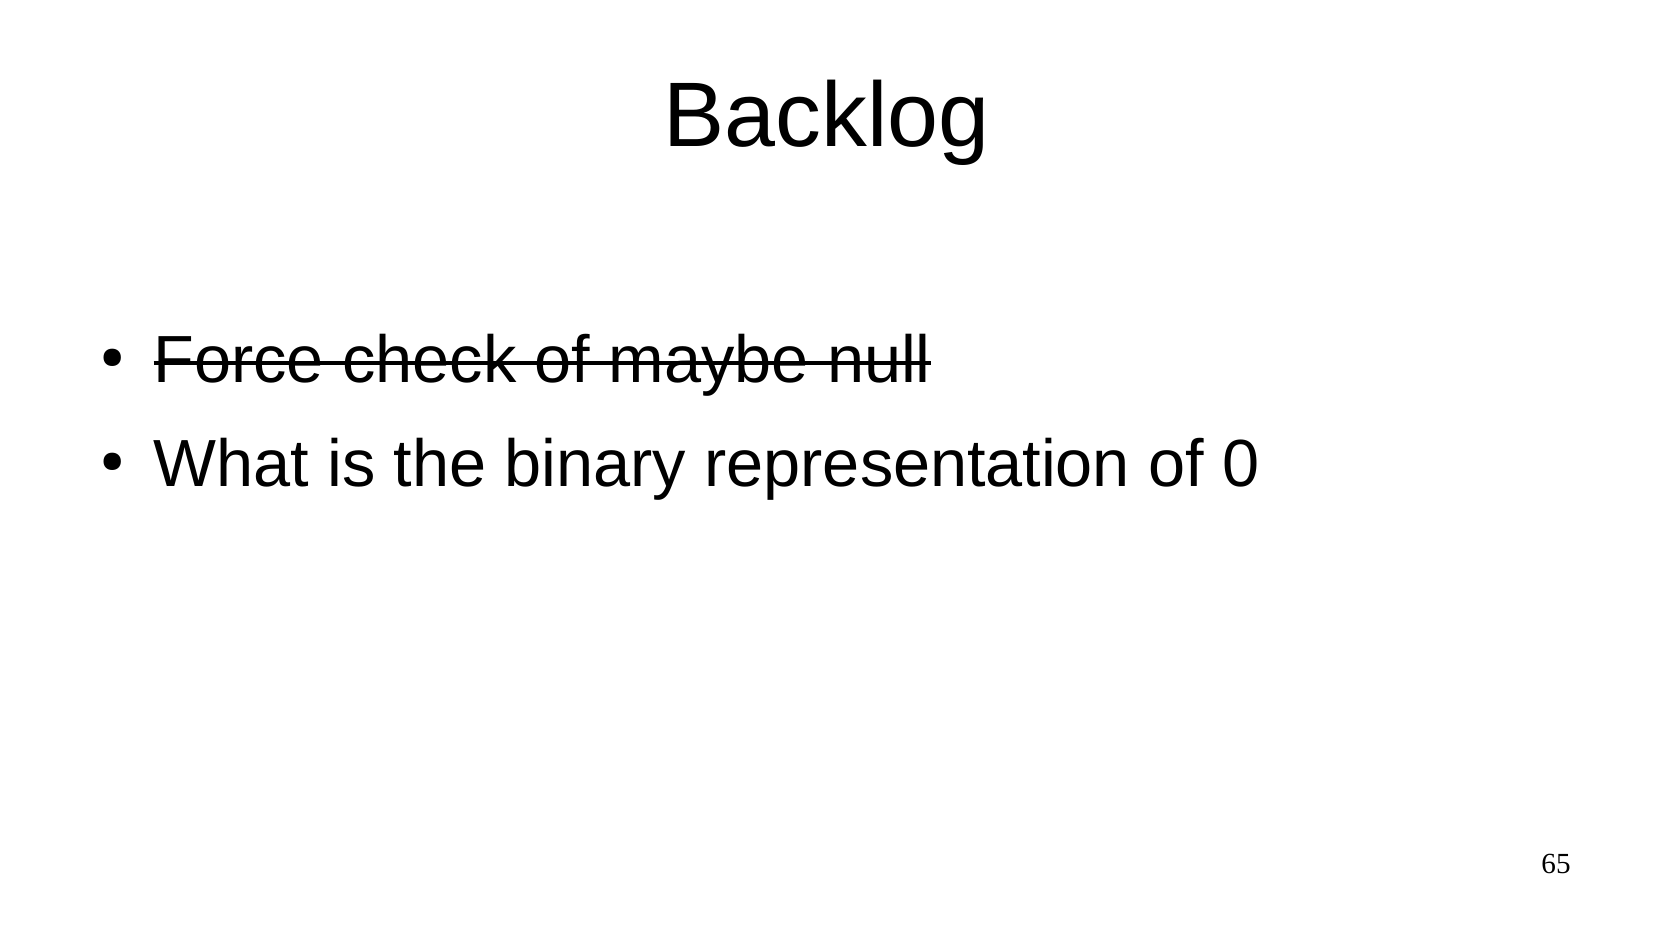

# Backlog
Force check of maybe null
What is the binary representation of 0
65